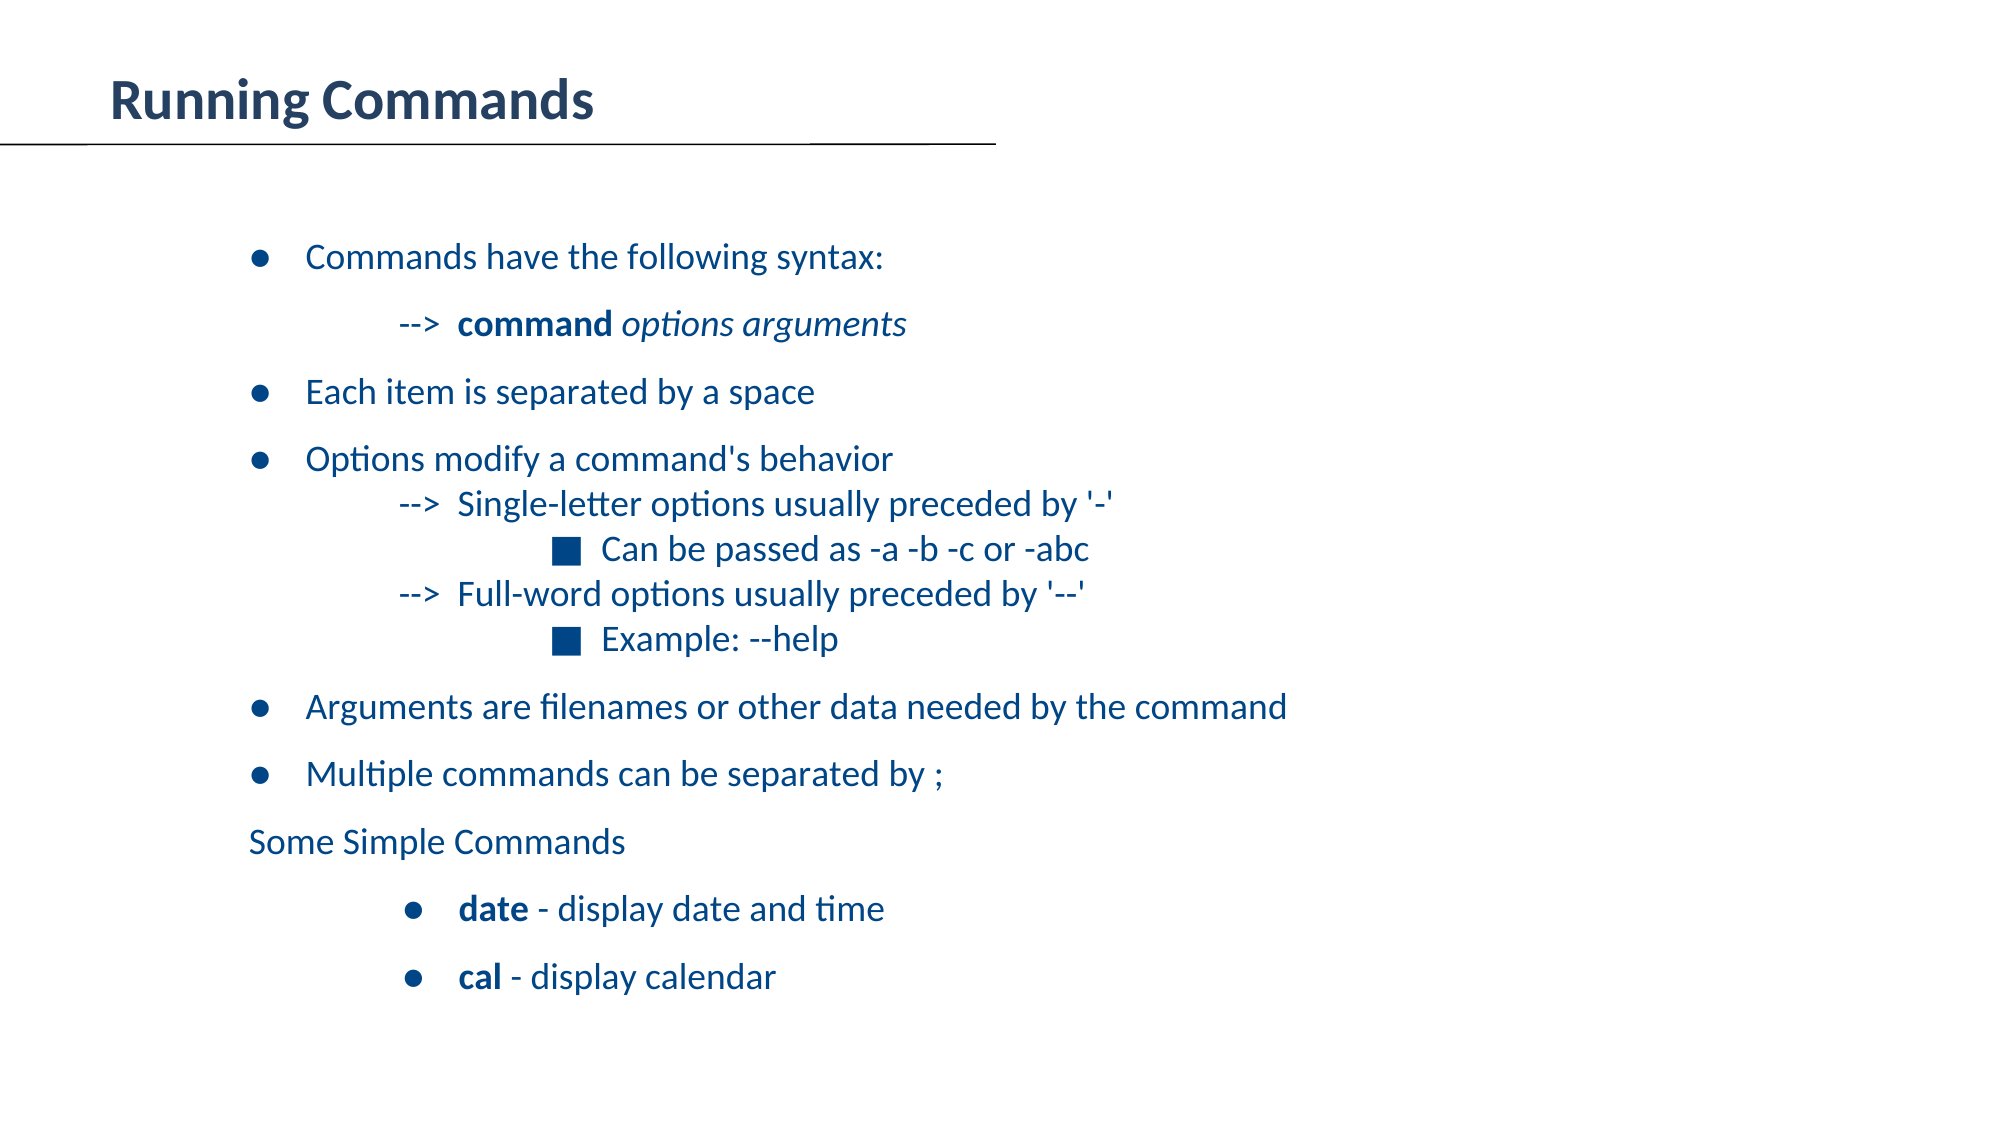

Running Commands
● Commands have the following syntax:
	--> command options arguments
● Each item is separated by a space
● Options modify a command's behavior
	--> Single-letter options usually preceded by '-'
		■ Can be passed as -a -b -c or -abc
	--> Full-word options usually preceded by '--'
		■ Example: --help
● Arguments are filenames or other data needed by the command
● Multiple commands can be separated by ;
Some Simple Commands
 ● date - display date and time
 ● cal - display calendar